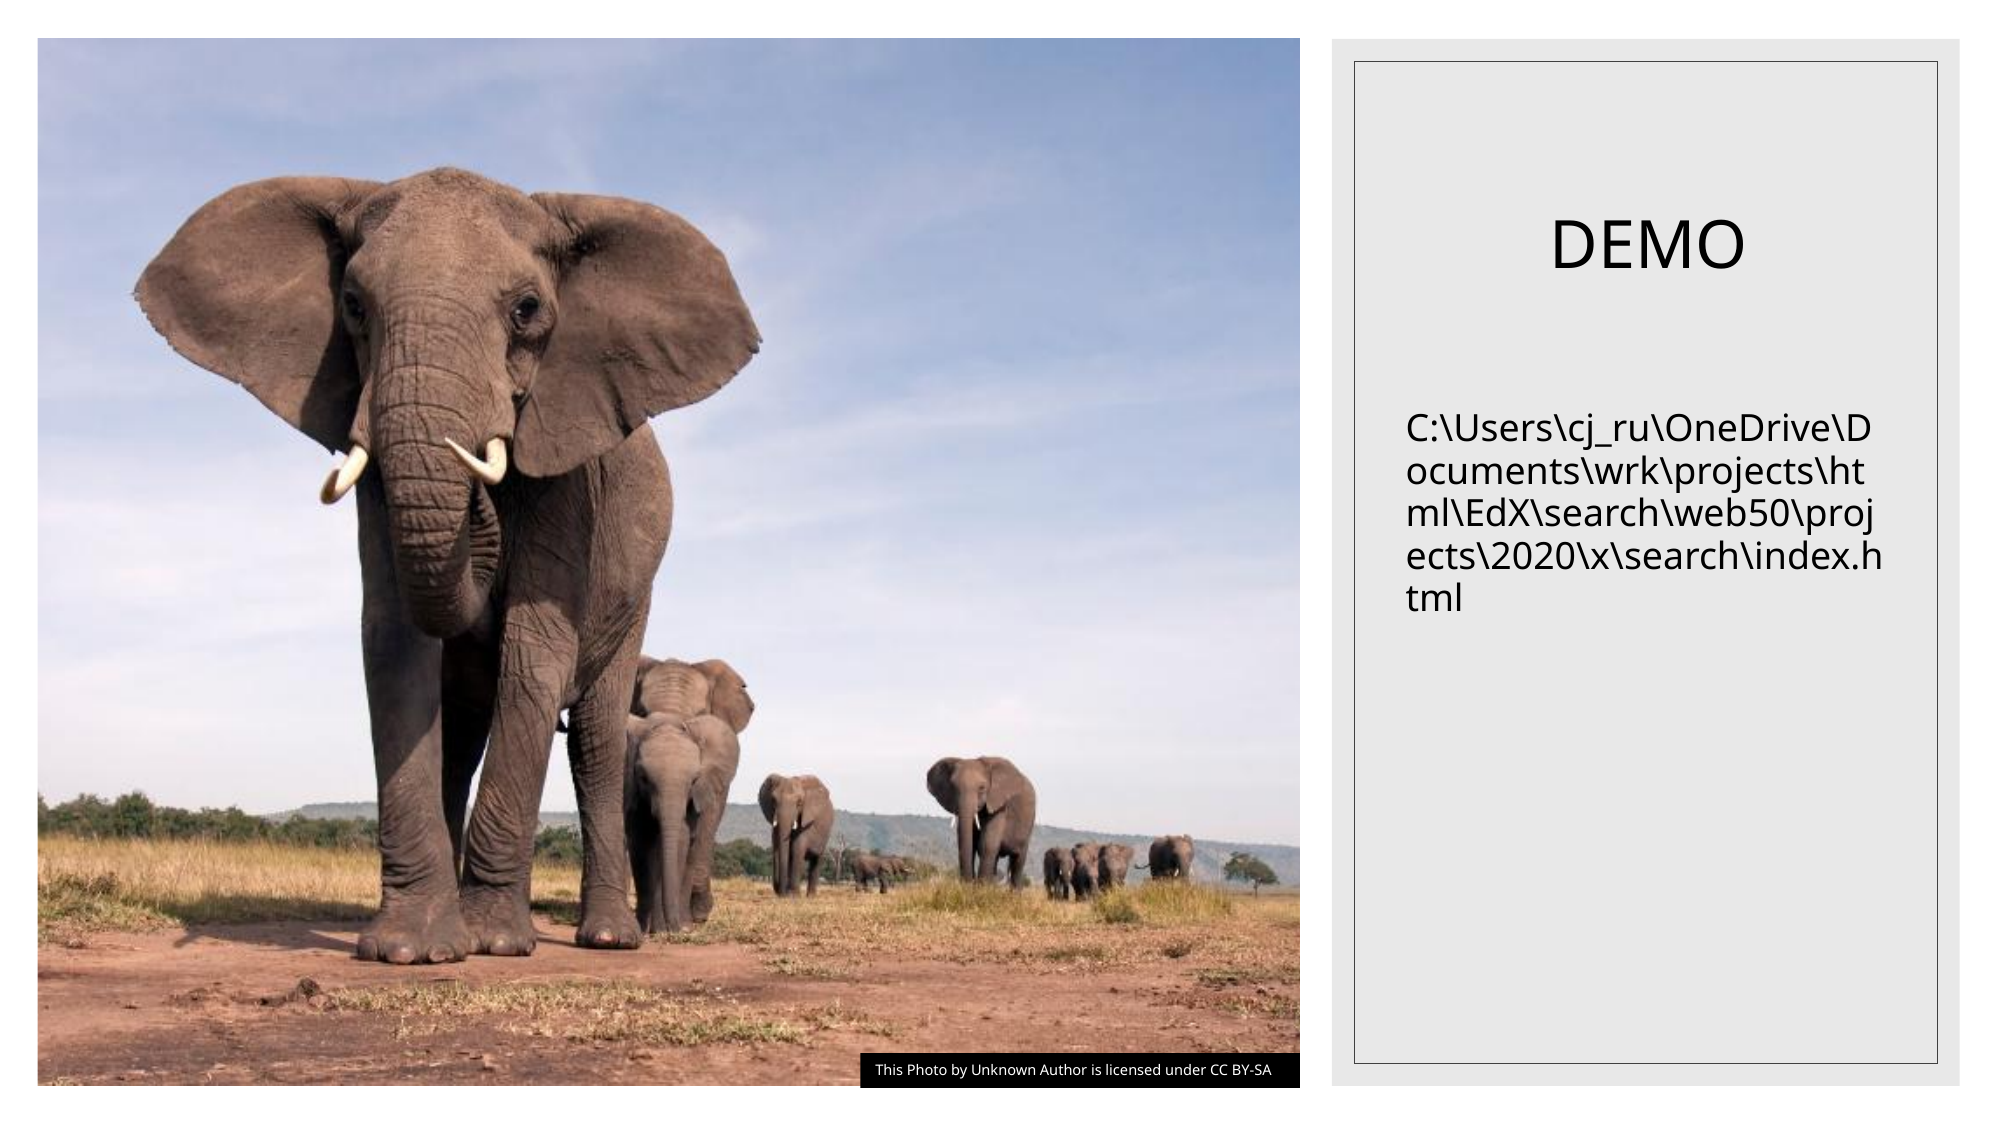

# DEMO
C:\Users\cj_ru\OneDrive\Documents\wrk\projects\html\EdX\search\web50\projects\2020\x\search\index.html
This Photo by Unknown Author is licensed under CC BY-SA